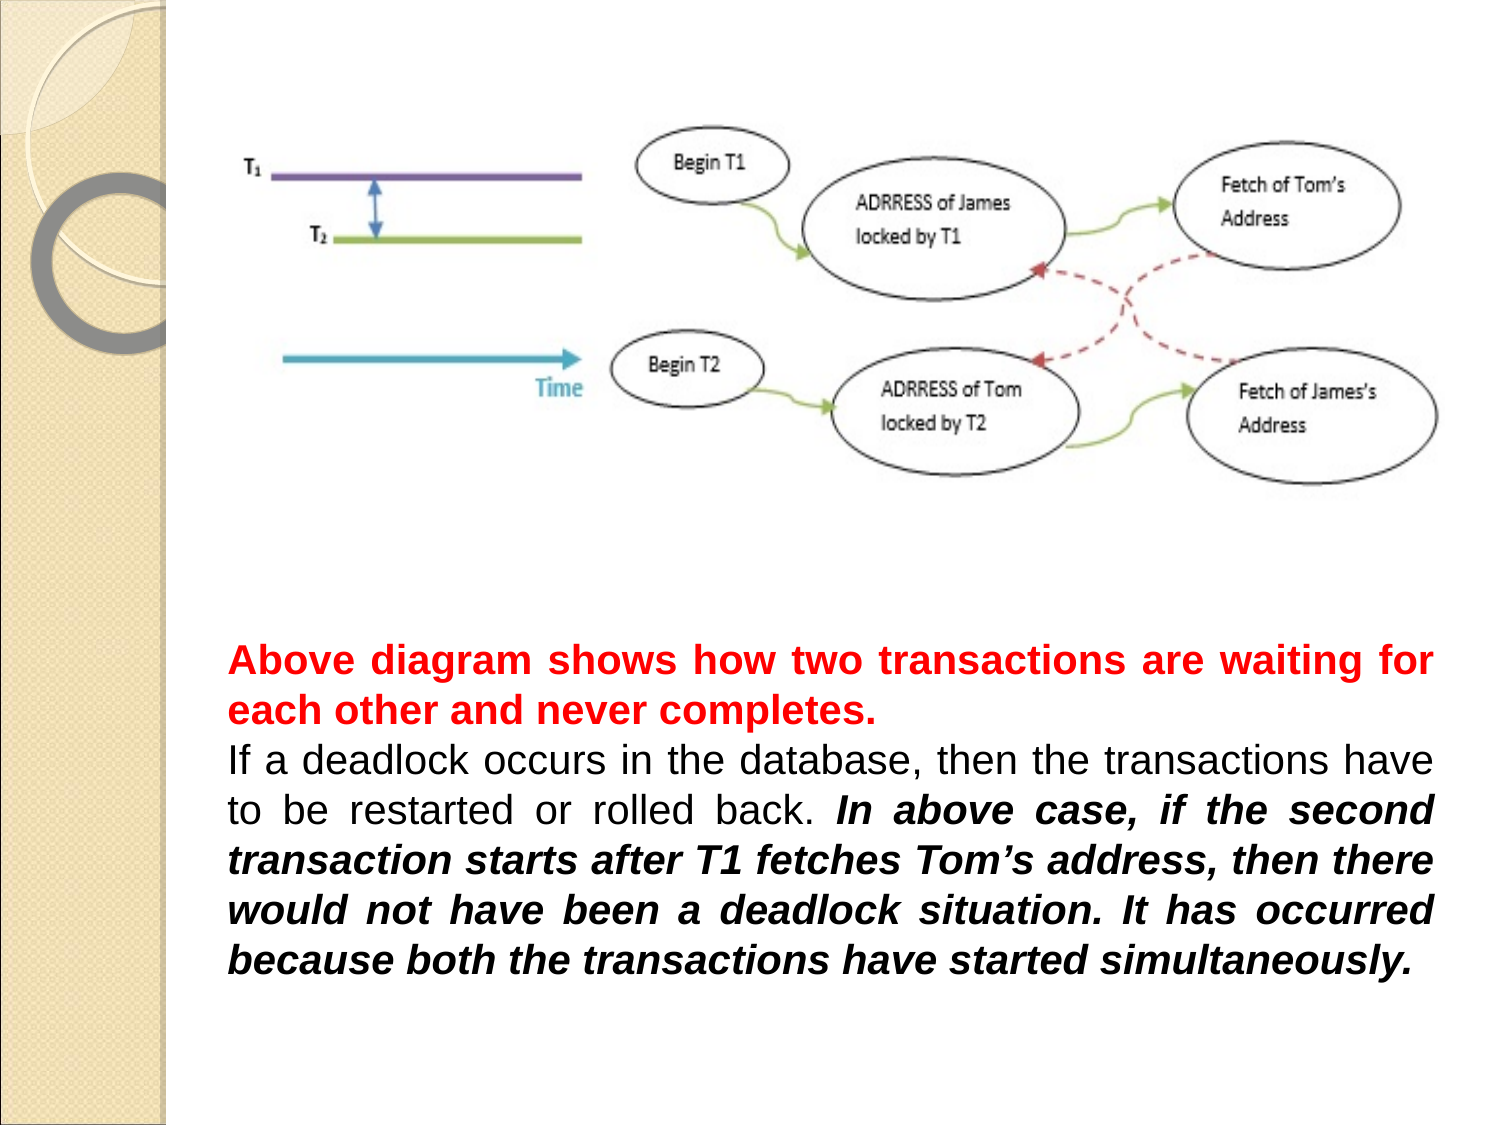

Above diagram shows how two transactions are waiting for each other and never completes.
If a deadlock occurs in the database, then the transactions have to be restarted or rolled back. In above case, if the second transaction starts after T1 fetches Tom’s address, then there would not have been a deadlock situation. It has occurred because both the transactions have started simultaneously.